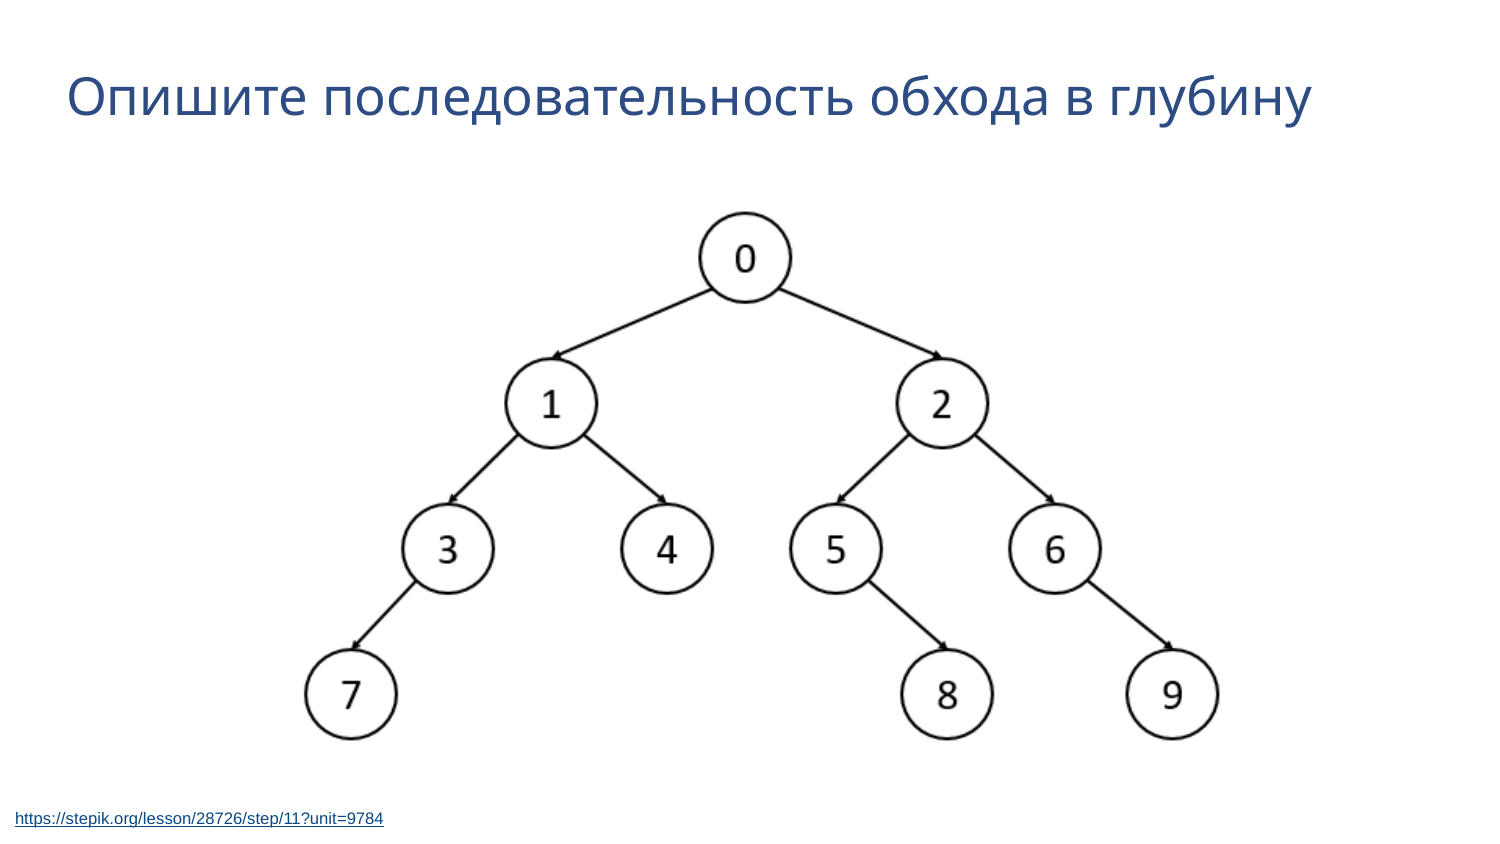

# Опишите последовательность обхода в глубину
https://stepik.org/lesson/28726/step/11?unit=9784